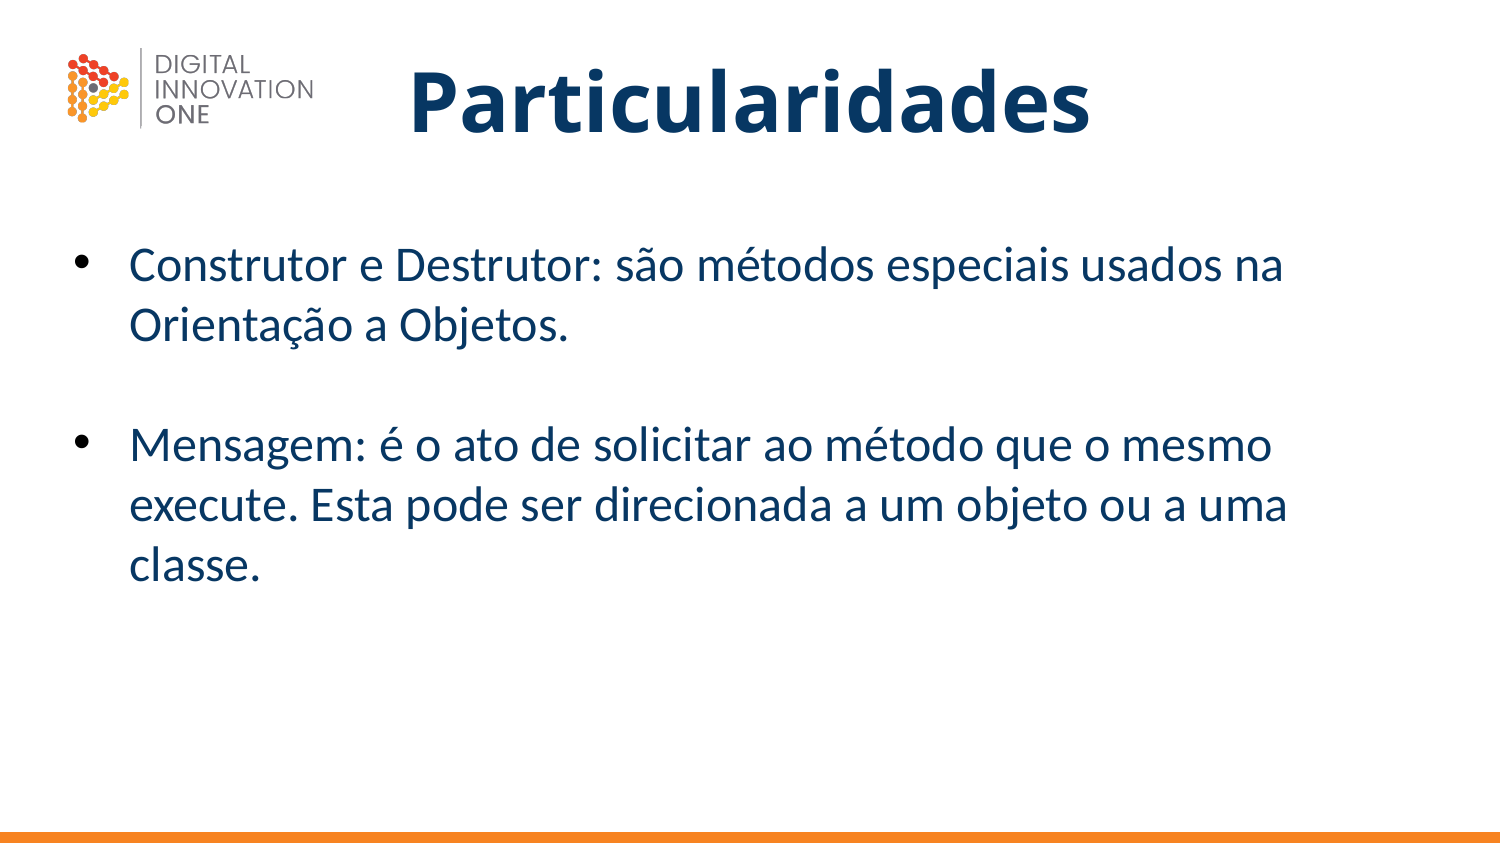

# Particularidades
Construtor e Destrutor: são métodos especiais usados na Orientação a Objetos.
Mensagem: é o ato de solicitar ao método que o mesmo execute. Esta pode ser direcionada a um objeto ou a uma classe.